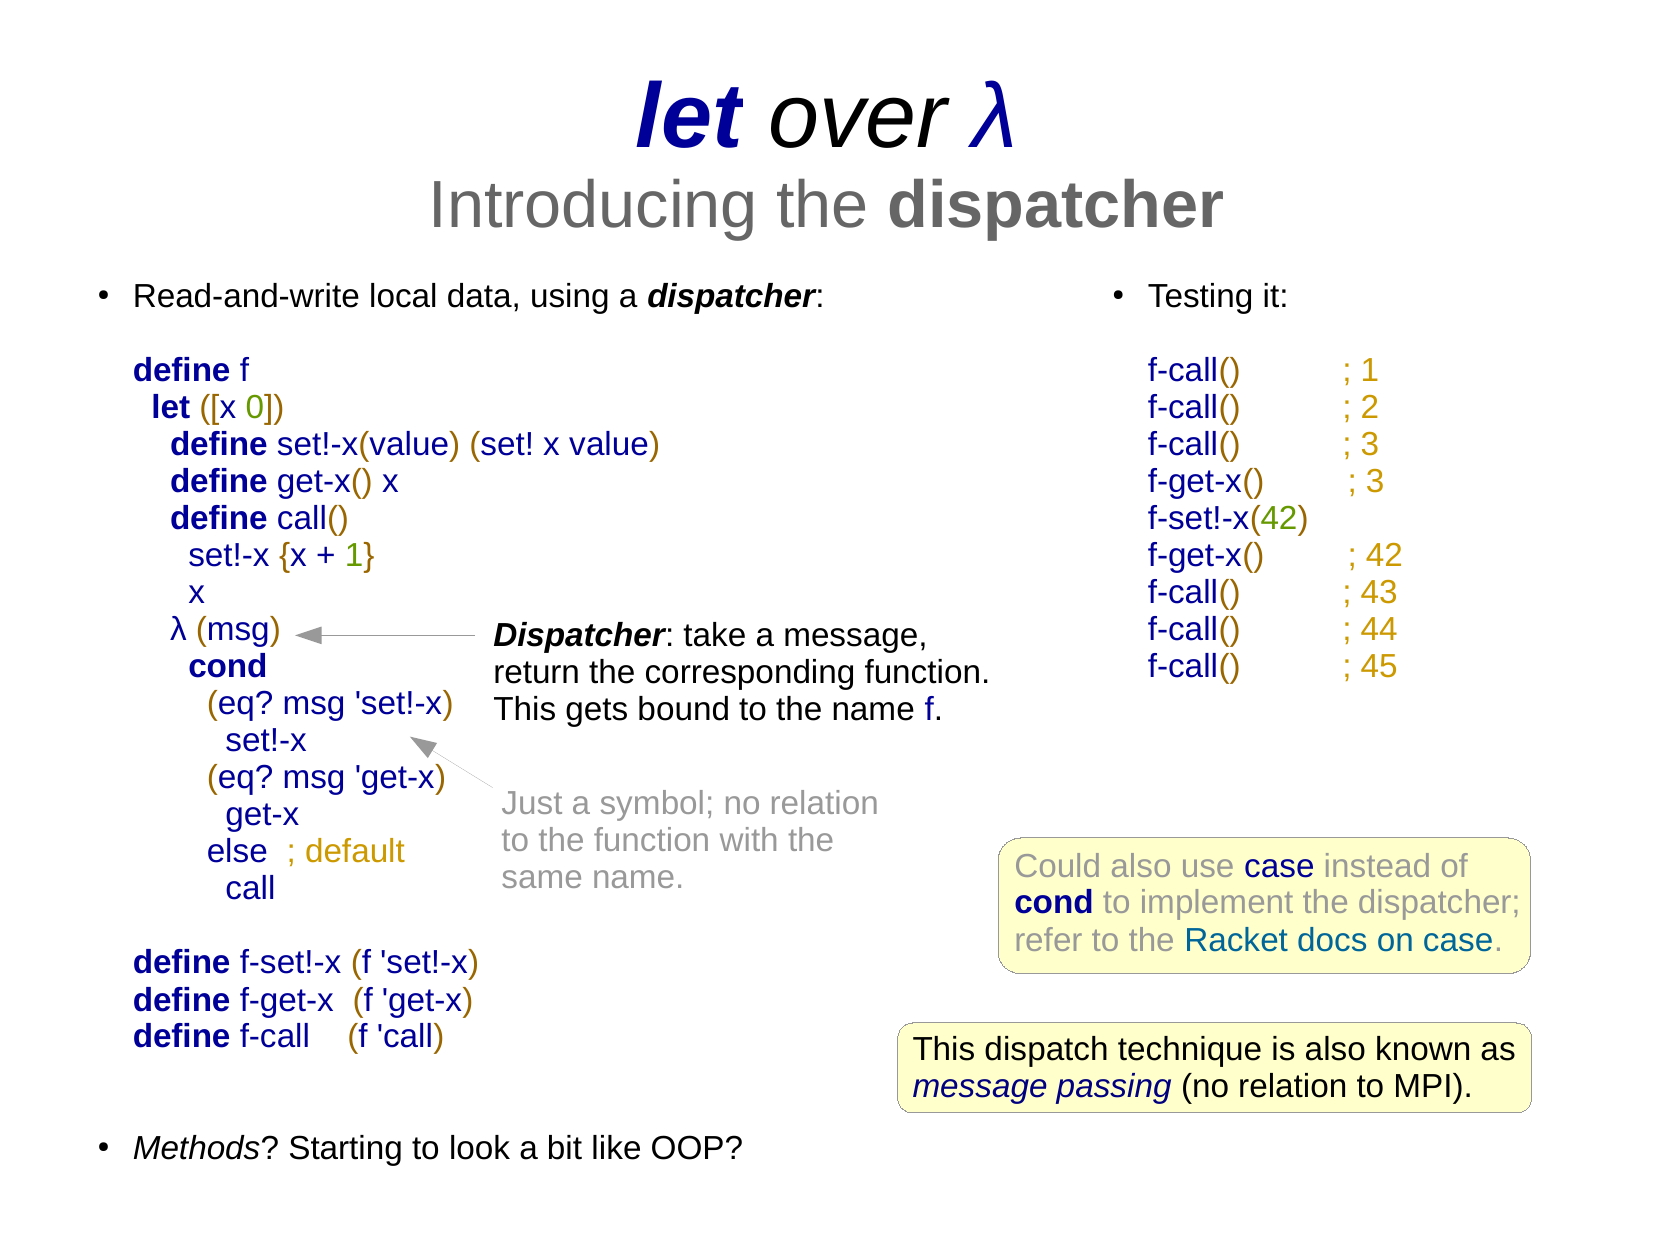

# let over λ Introducing the dispatcher
Read-and-write local data, using a dispatcher:
define f
 let ([x 0])
 define set!-x(value) (set! x value)
 define get-x() x
 define call()
 set!-x {x + 1}
 x
 λ (msg)
 cond
 (eq? msg 'set!-x)
 set!-x
 (eq? msg 'get-x)
 get-x
 else ; default
 call
define f-set!-x (f 'set!-x)
define f-get-x (f 'get-x)
define f-call (f 'call)
Methods? Starting to look a bit like OOP?
Testing it:
f-call() ; 1
f-call() ; 2
f-call() ; 3
f-get-x() ; 3
f-set!-x(42)
f-get-x() ; 42
f-call() ; 43
f-call() ; 44
f-call() ; 45
Dispatcher: take a message,
return the corresponding function.
This gets bound to the name f.
Just a symbol; no relation
to the function with the
same name.
Could also use case instead of
cond to implement the dispatcher;
refer to the Racket docs on case.
This dispatch technique is also known as
message passing (no relation to MPI).